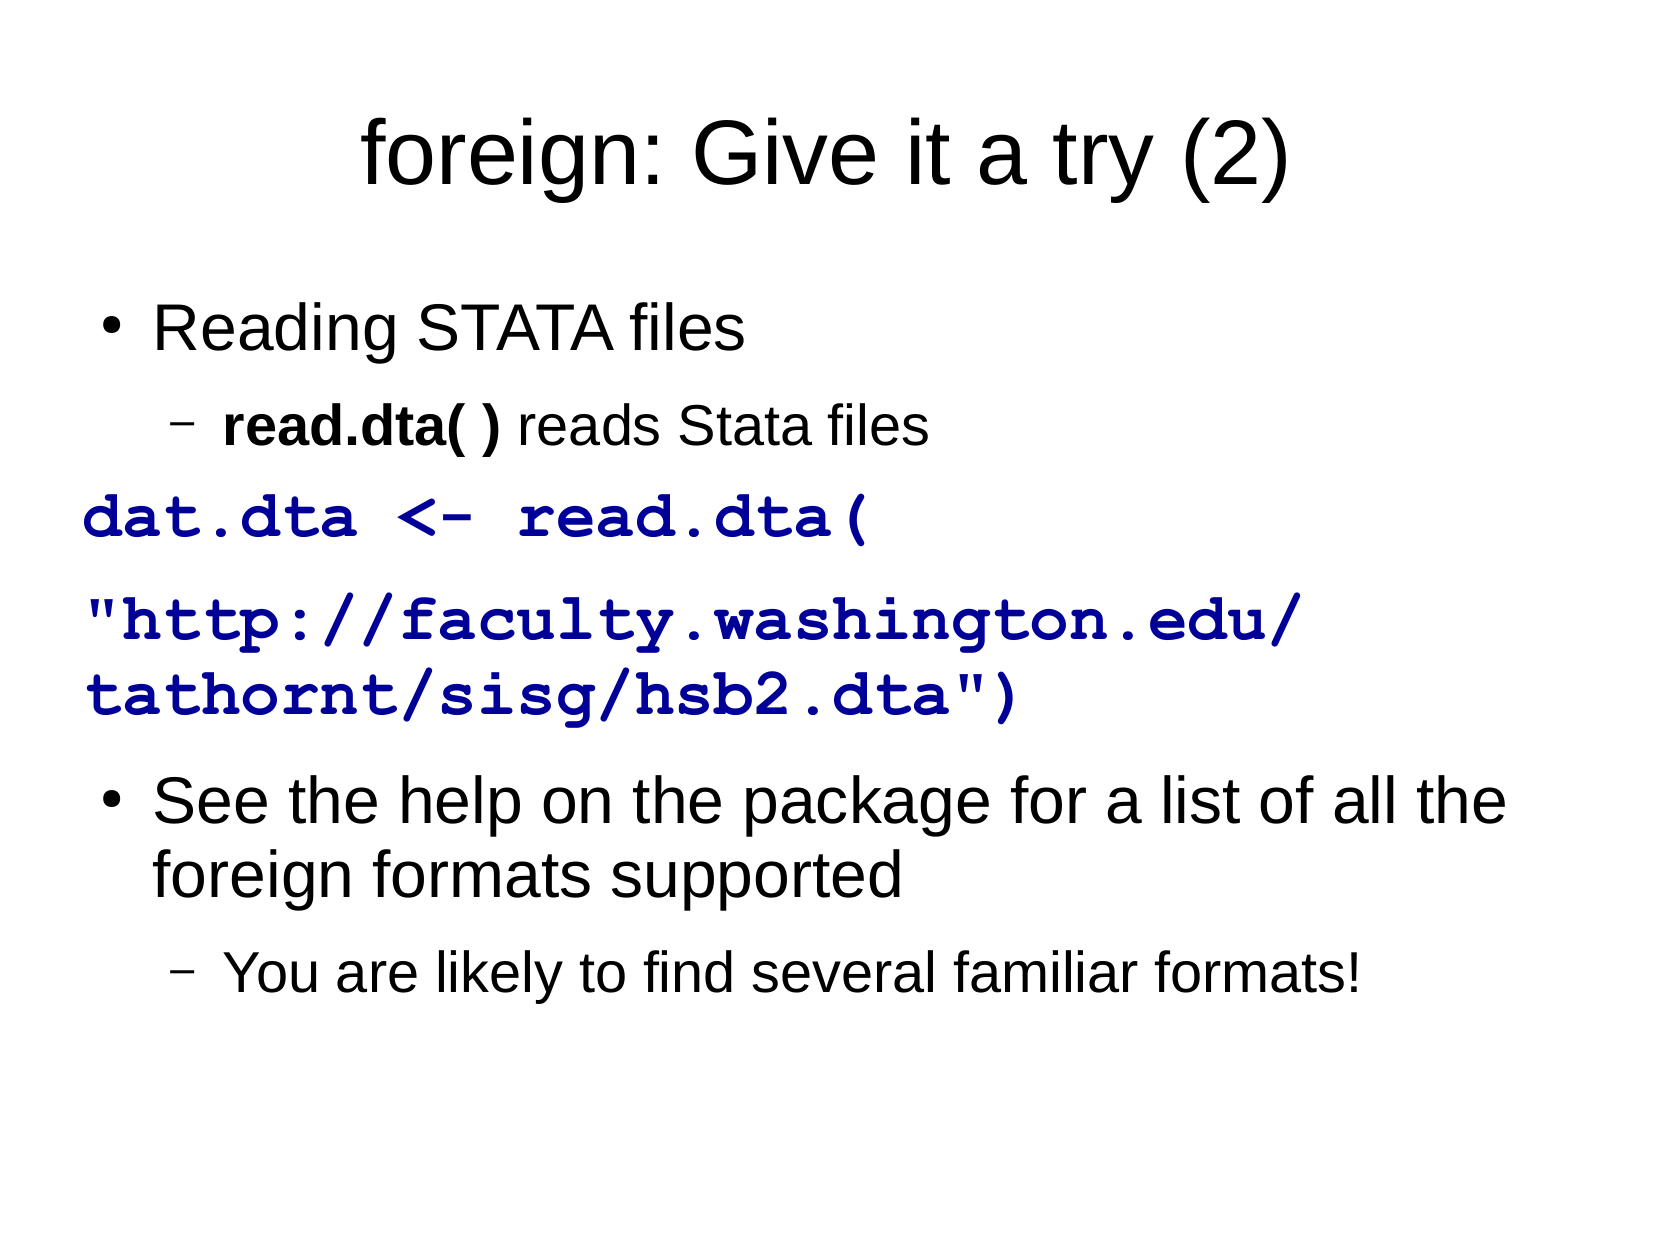

# foreign: Give it a try (2)
Reading STATA files
read.dta( ) reads Stata files
dat.dta <- read.dta(
"http://faculty.washington.edu/tathornt/sisg/hsb2.dta")
See the help on the package for a list of all the foreign formats supported
You are likely to find several familiar formats!